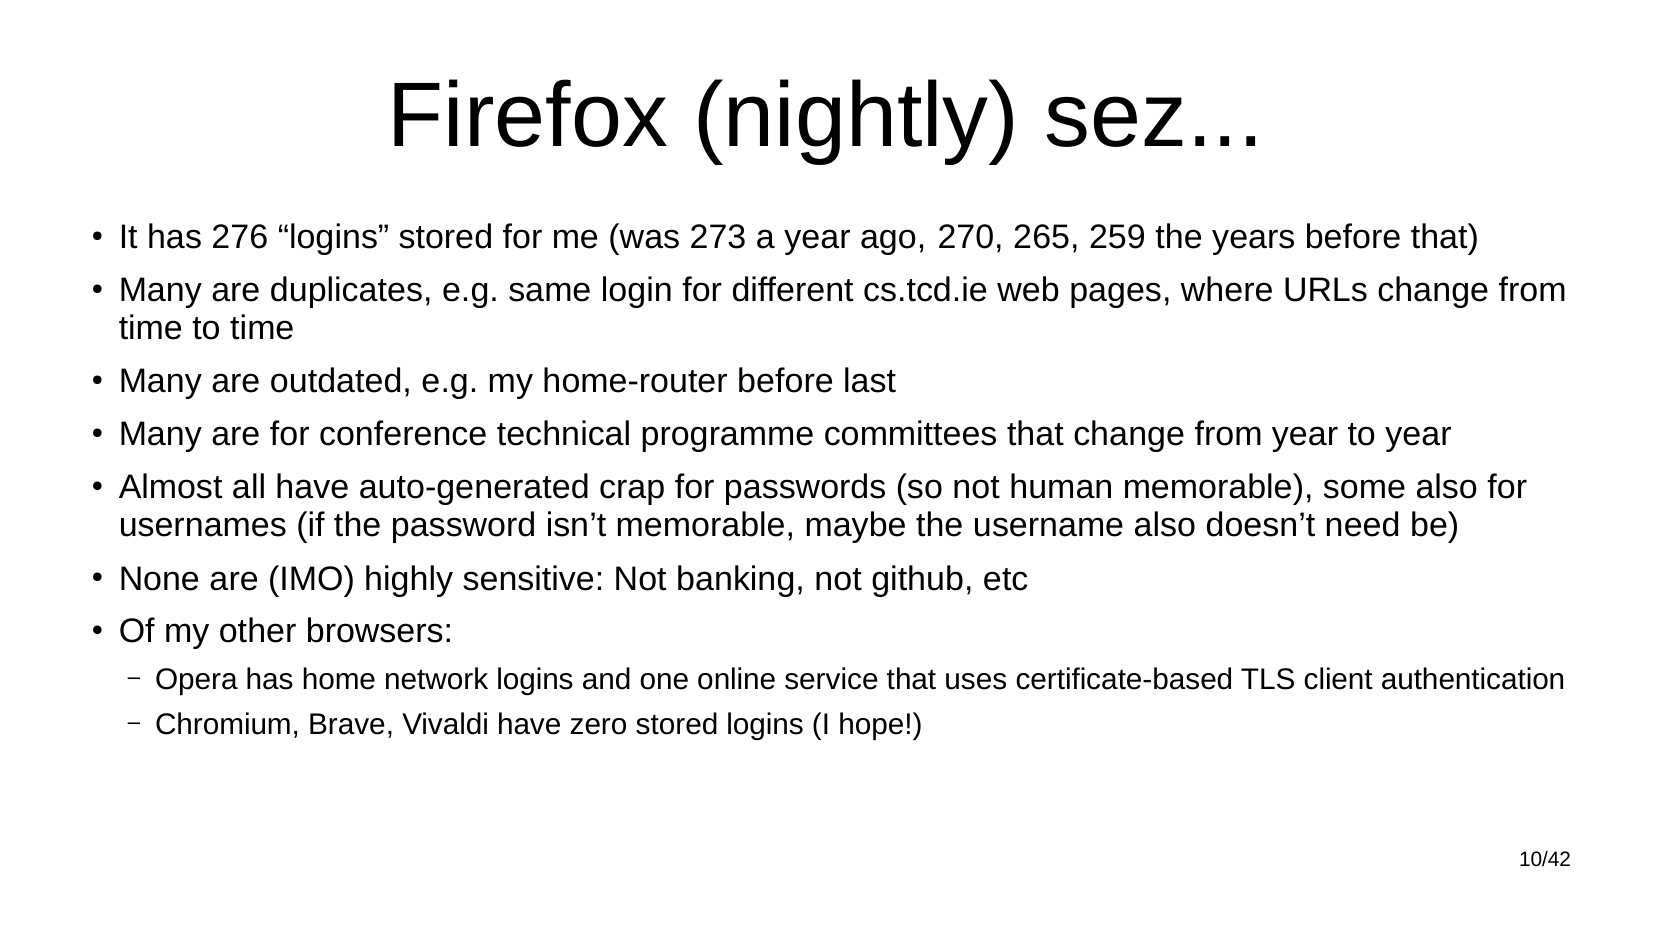

# Firefox (nightly) sez...
It has 276 “logins” stored for me (was 273 a year ago, 270, 265, 259 the years before that)
Many are duplicates, e.g. same login for different cs.tcd.ie web pages, where URLs change from time to time
Many are outdated, e.g. my home-router before last
Many are for conference technical programme committees that change from year to year
Almost all have auto-generated crap for passwords (so not human memorable), some also for usernames (if the password isn’t memorable, maybe the username also doesn’t need be)
None are (IMO) highly sensitive: Not banking, not github, etc
Of my other browsers:
Opera has home network logins and one online service that uses certificate-based TLS client authentication
Chromium, Brave, Vivaldi have zero stored logins (I hope!)
10